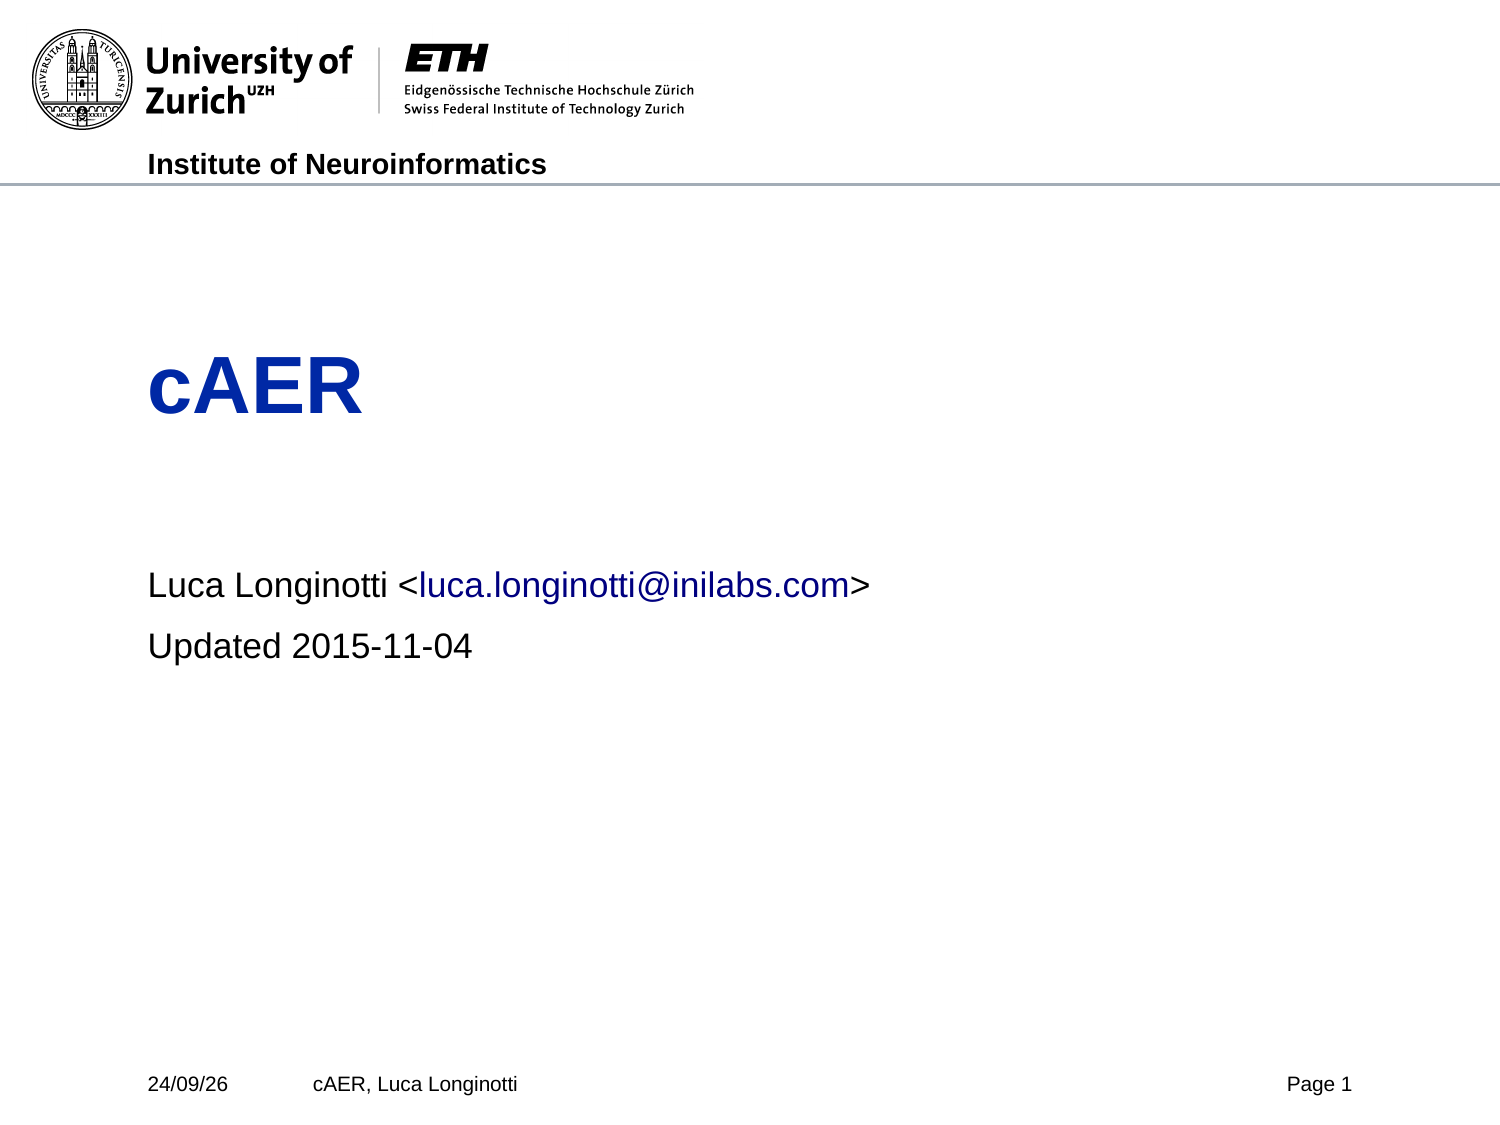

# cAER
Luca Longinotti <luca.longinotti@inilabs.com>
Updated 2015-11-04
cAER, Luca Longinotti
1